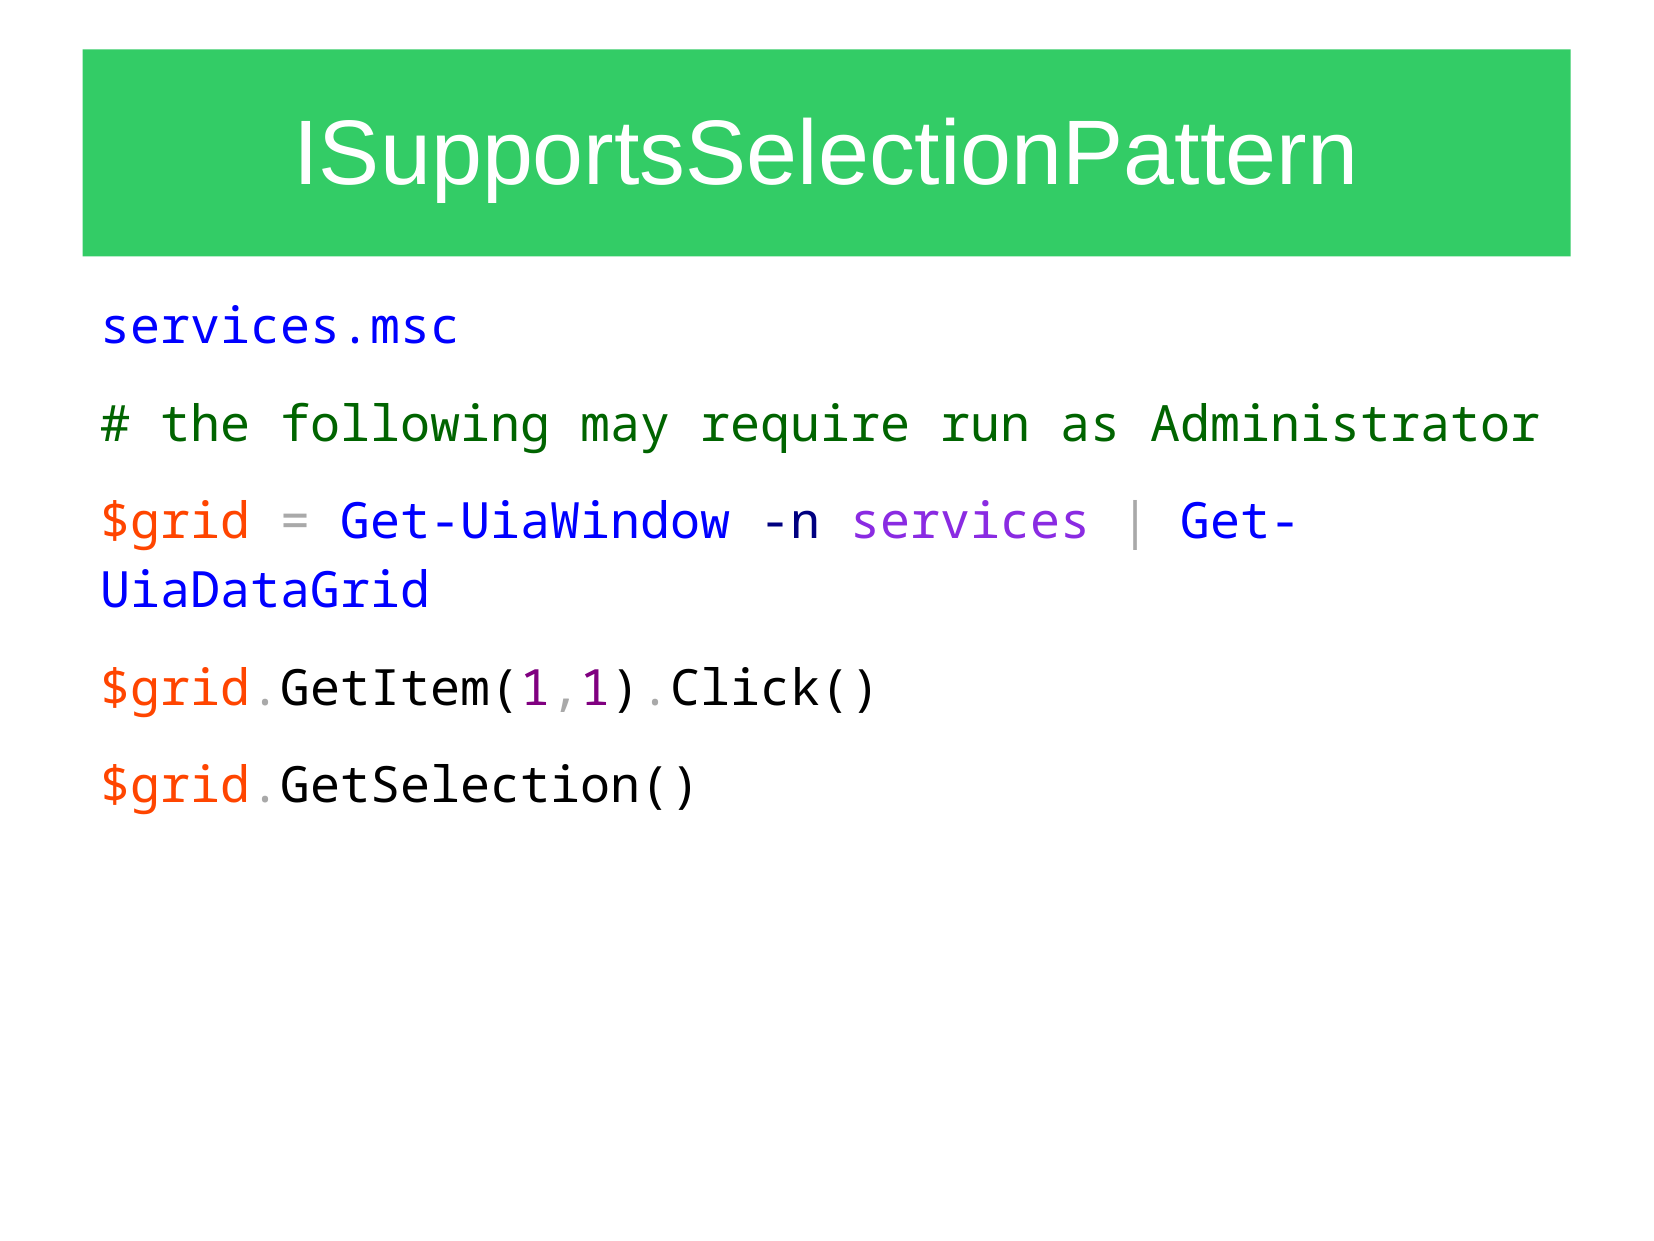

# ISupportsSelectionPattern
services.msc
# the following may require run as Administrator
$grid = Get-UiaWindow -n services | Get-UiaDataGrid
$grid.GetItem(1,1).Click()
$grid.GetSelection()